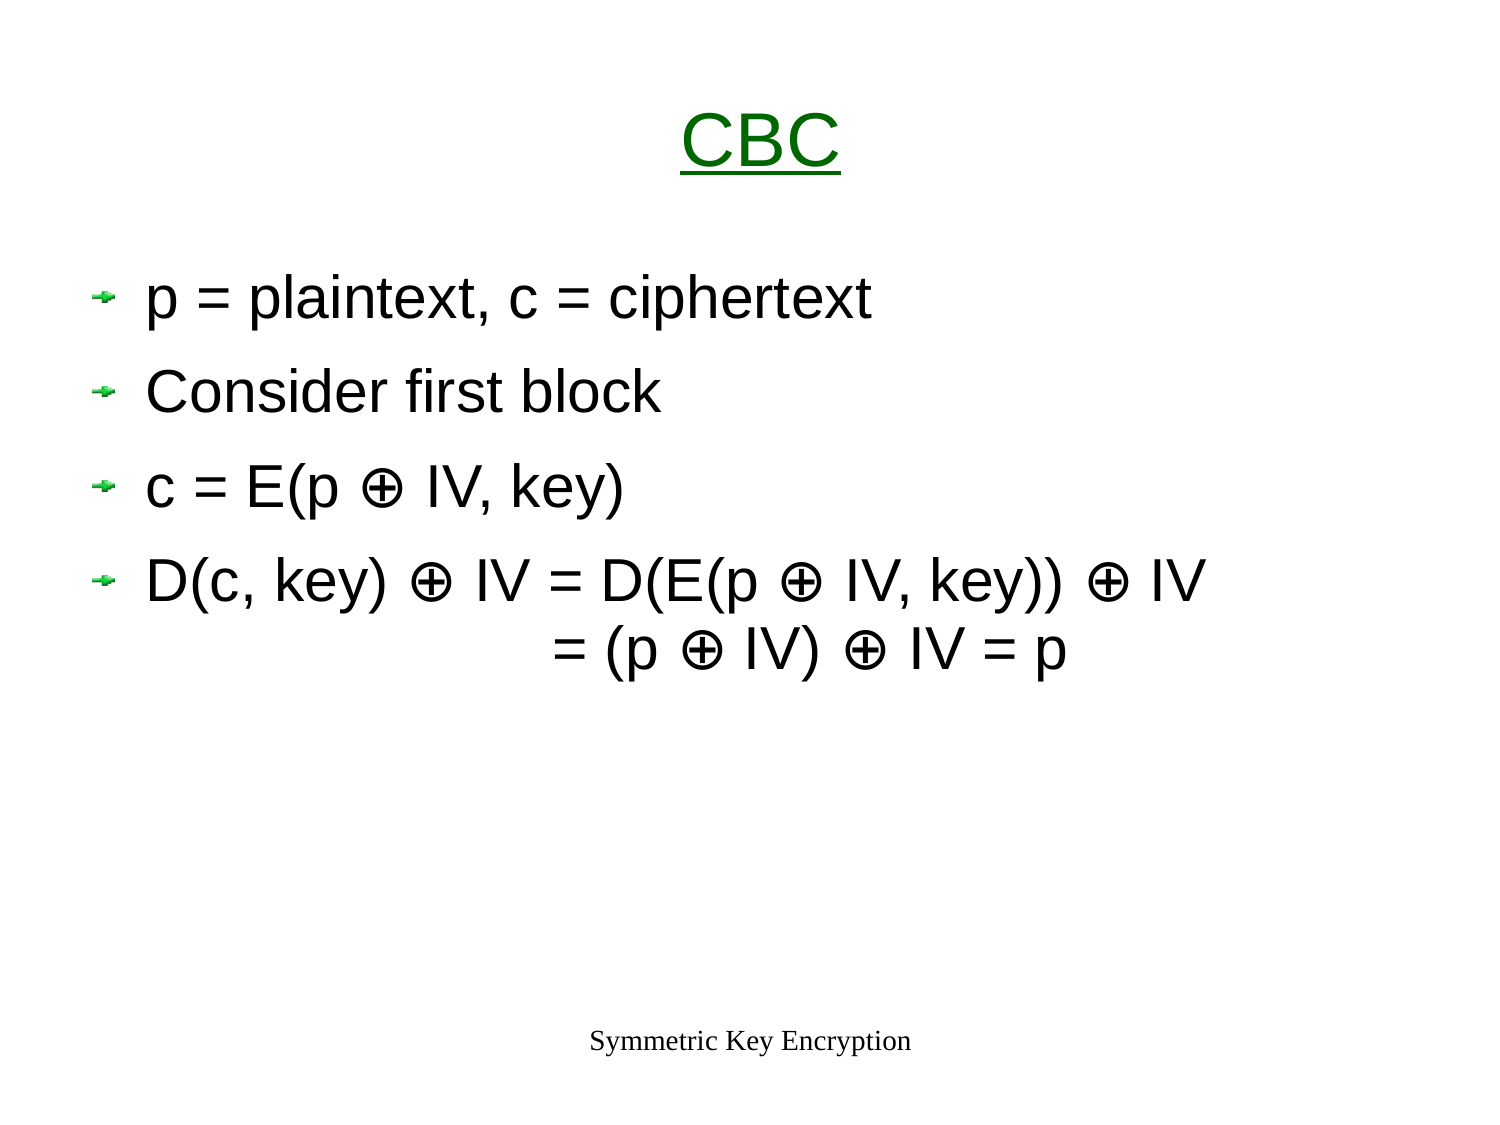

# CBC
p = plaintext, c = ciphertext
Consider first block
c = E(p ⊕ IV, key)
D(c, key) ⊕ IV = D(E(p ⊕ IV, key)) ⊕ IV = (p ⊕ IV) ⊕ IV = p
Symmetric Key Encryption